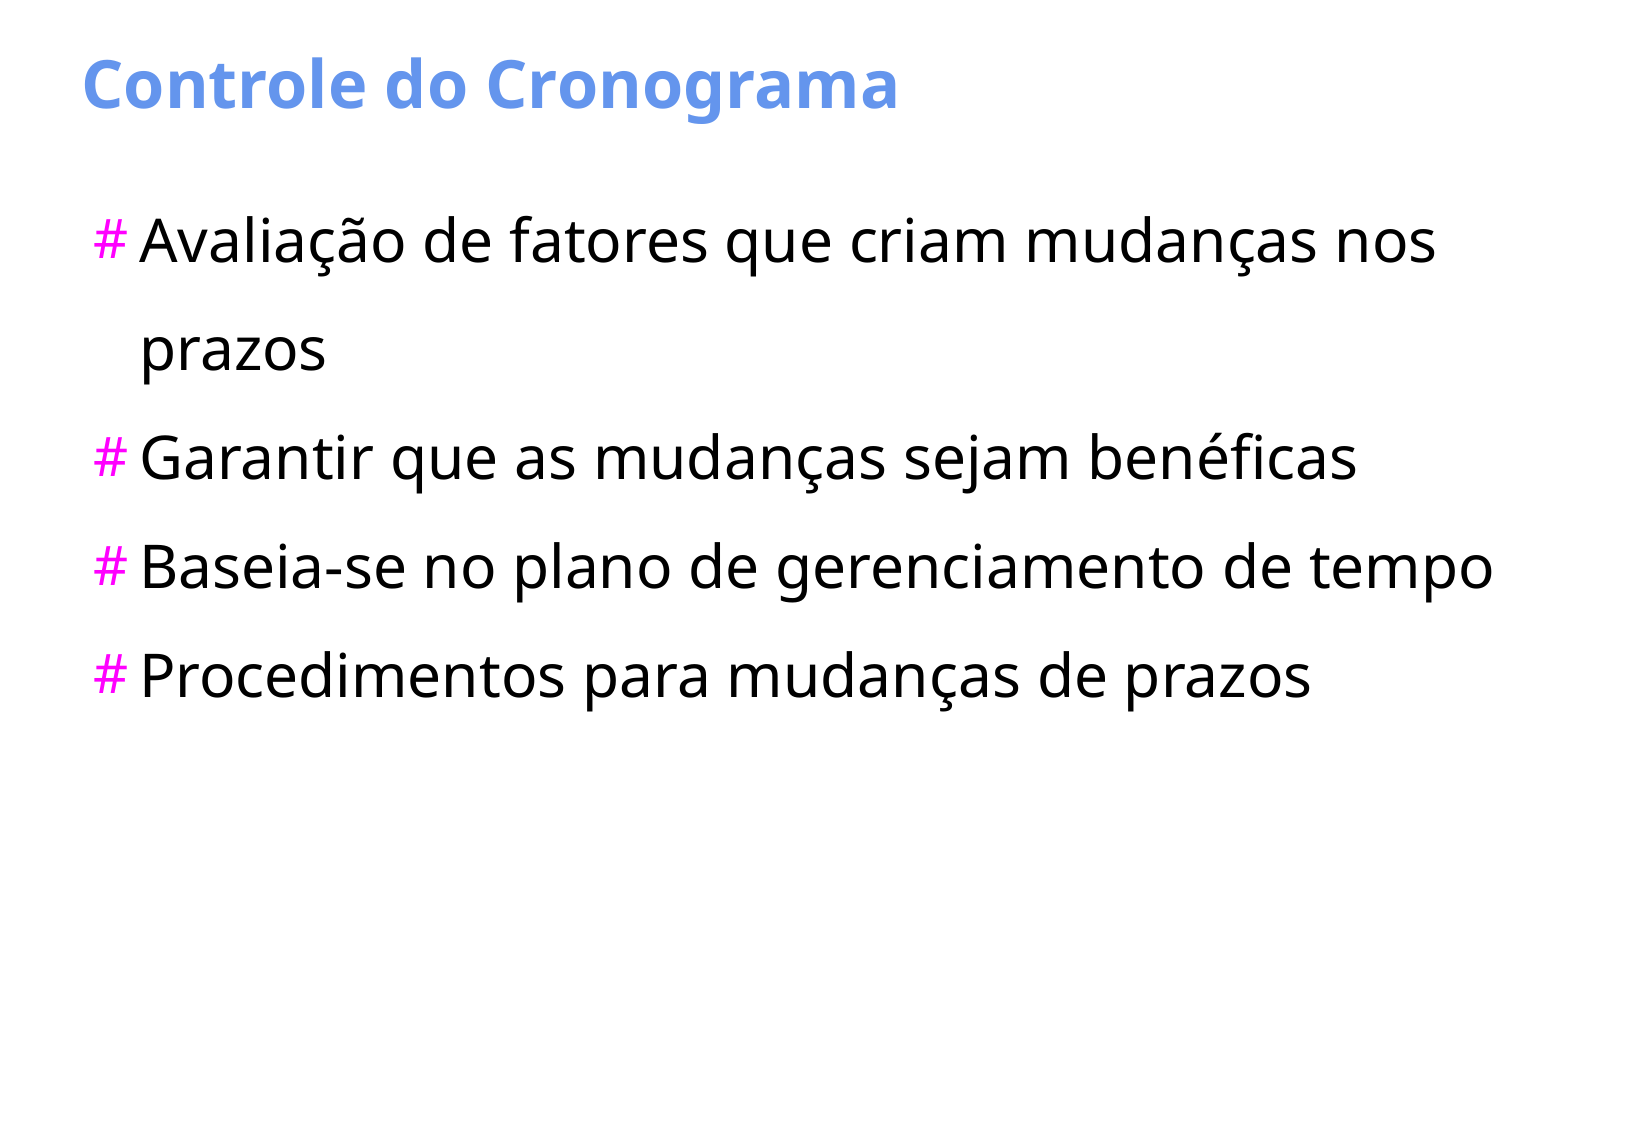

# Controle do Cronograma
Avaliação de fatores que criam mudanças nos prazos
Garantir que as mudanças sejam benéficas
Baseia-se no plano de gerenciamento de tempo
Procedimentos para mudanças de prazos